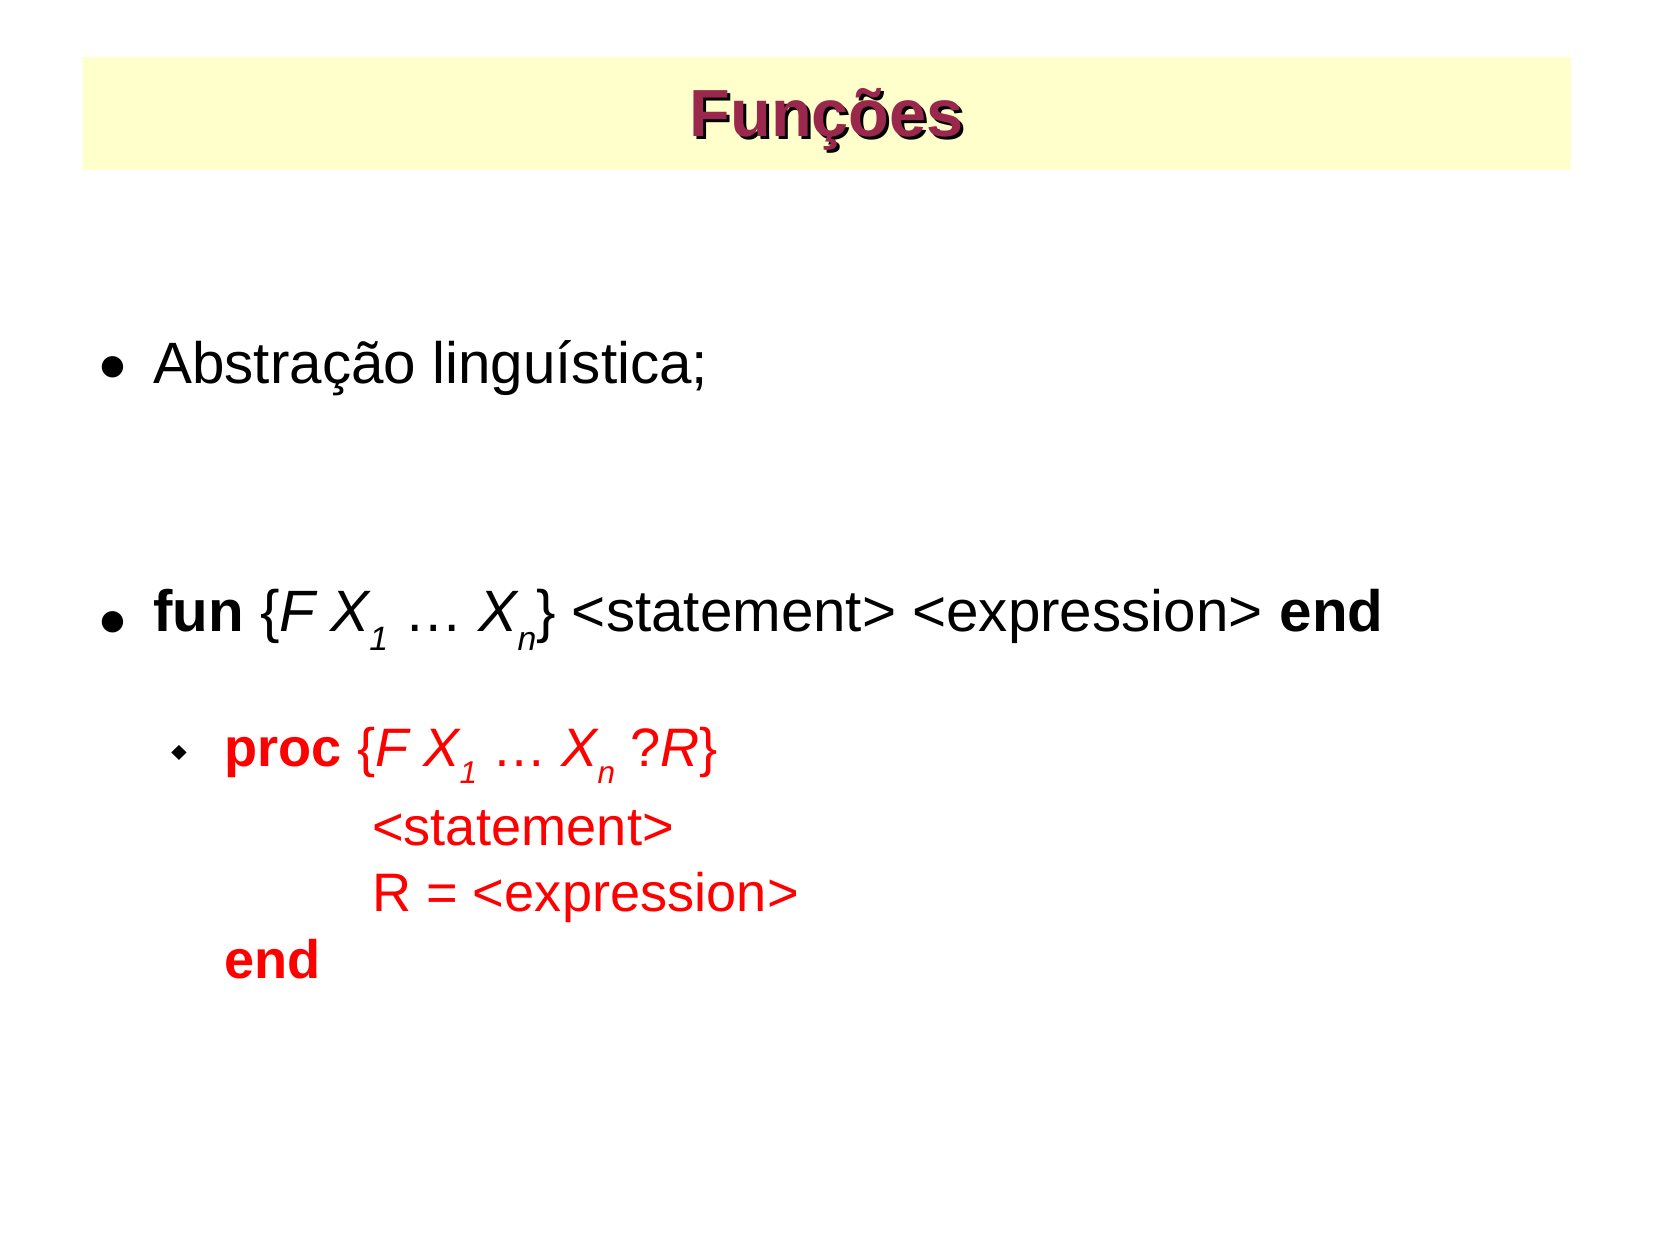

# Funções
Abstração linguística;
fun {F X1 … Xn} <statement> <expression> end
proc {F X1 … Xn ?R}
		<statement>
		R = <expression>
end